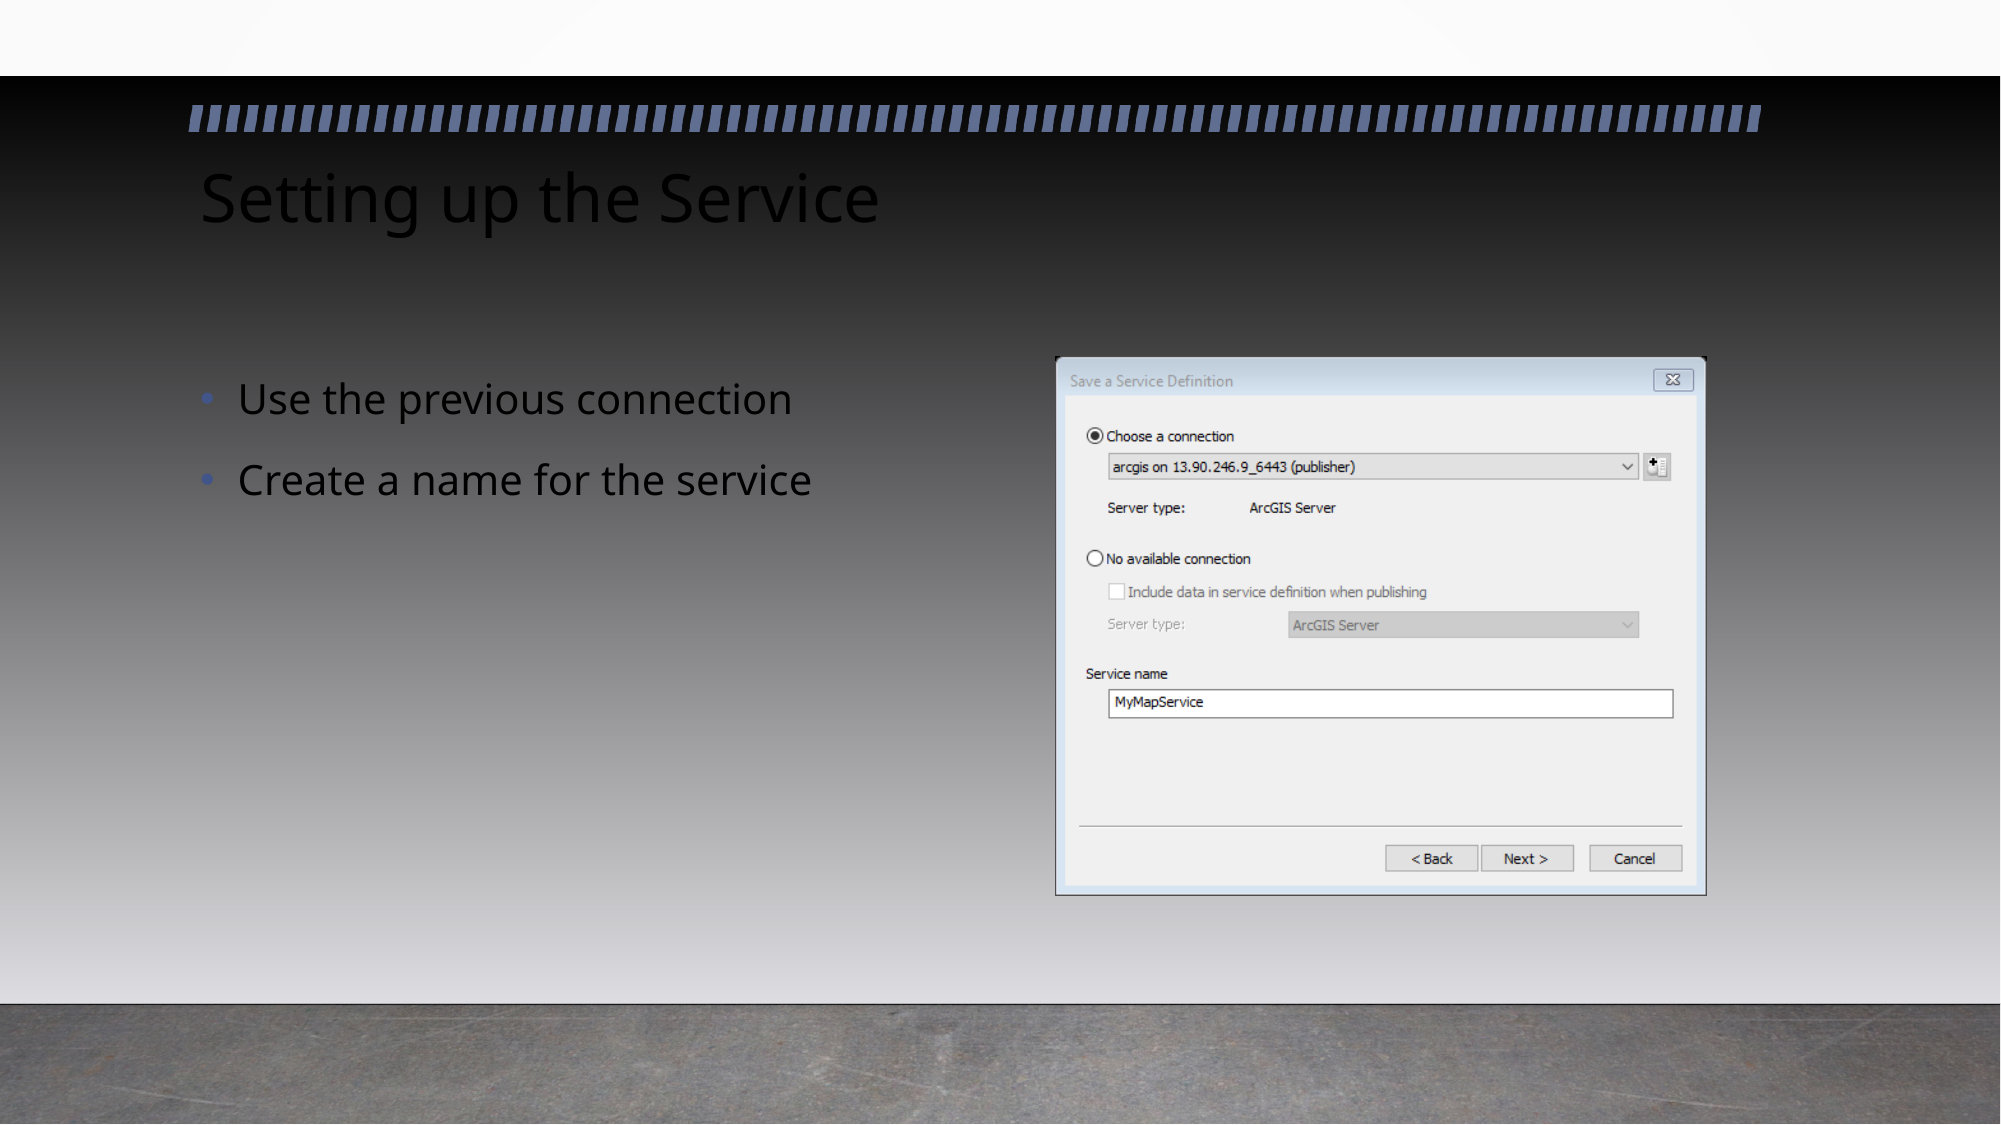

# Setting up the Service
Use the previous connection
Create a name for the service